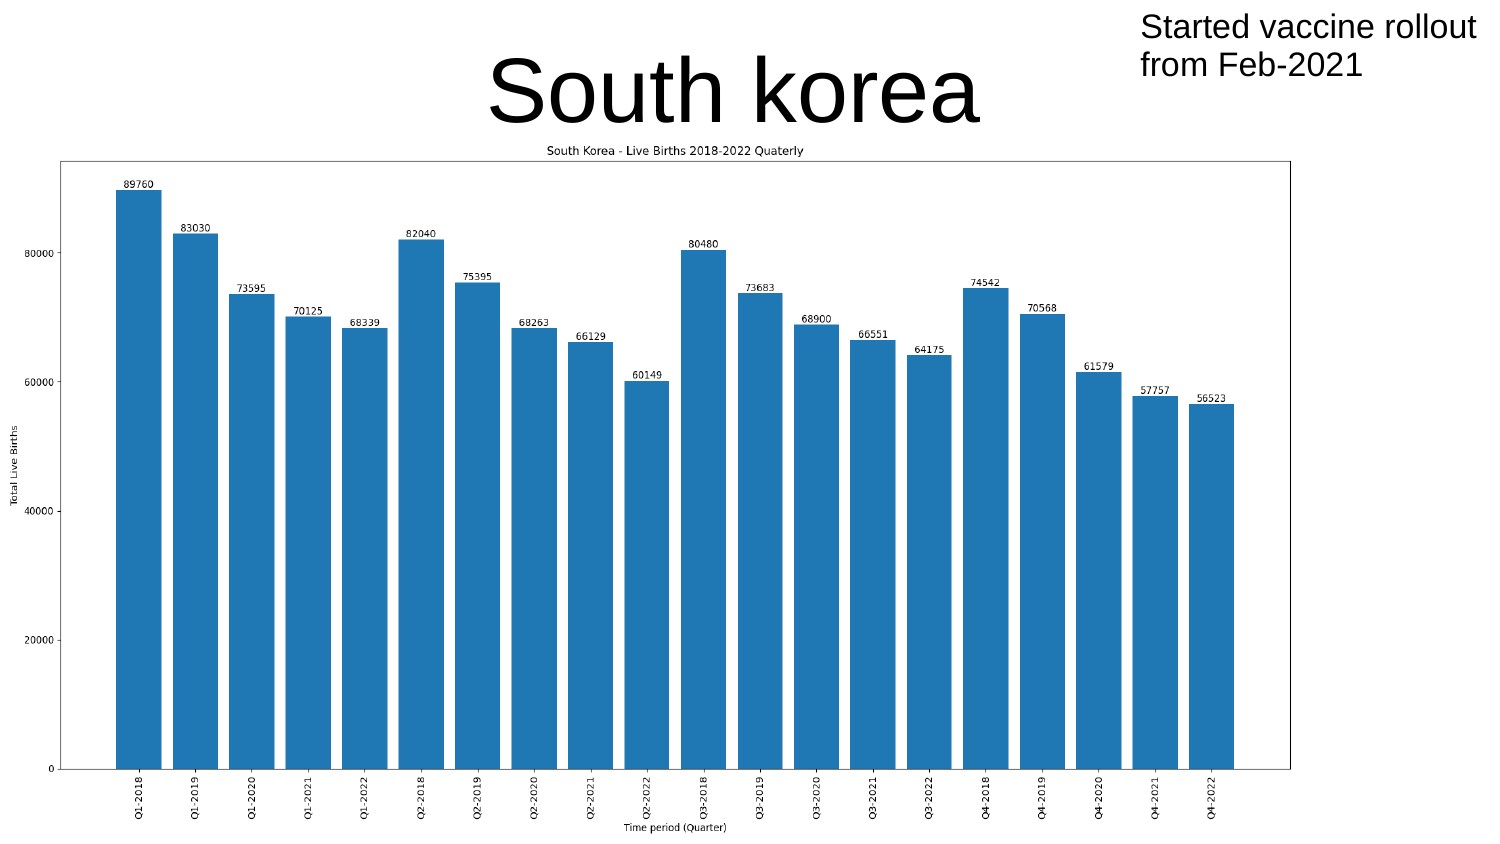

Started vaccine rollout from Feb-2021
# South korea